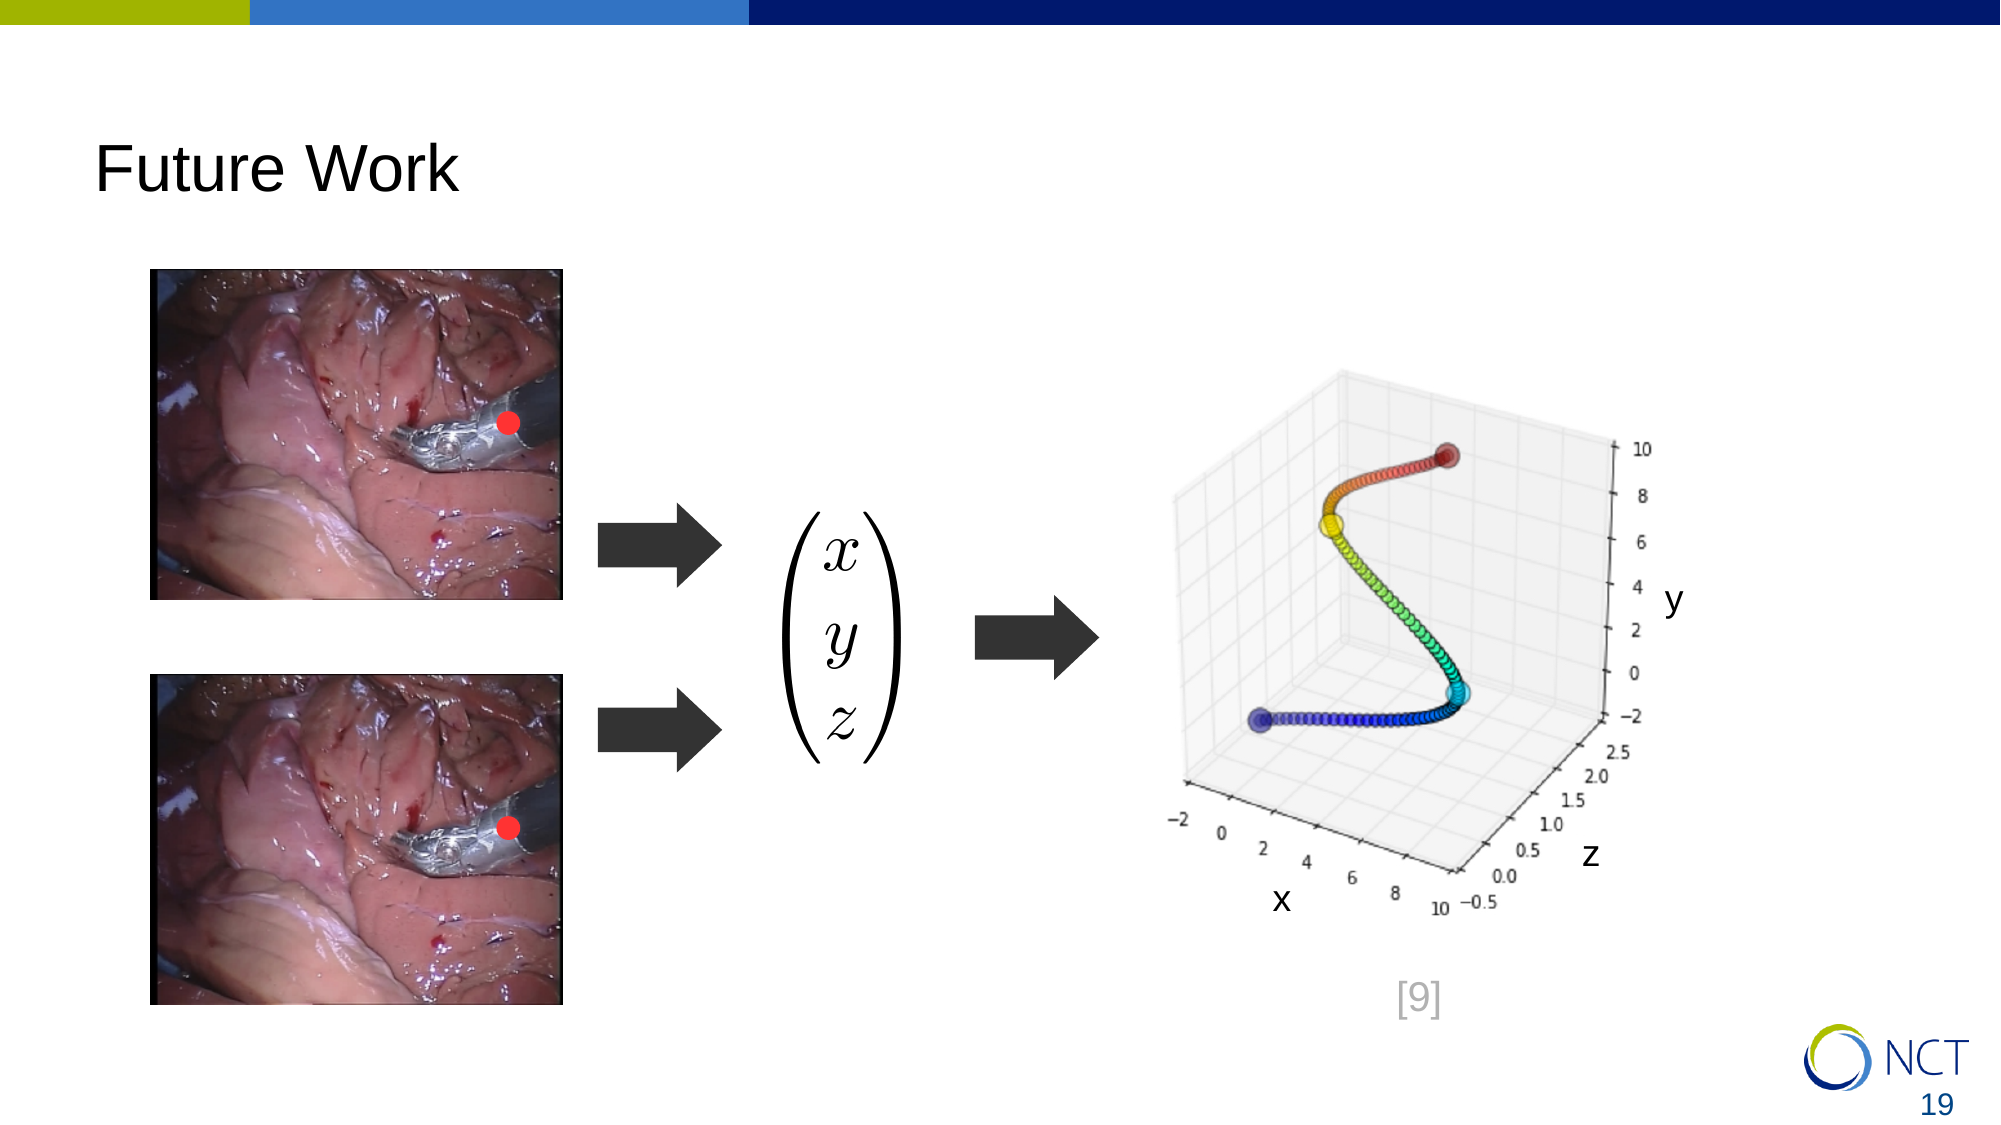

# Future Work
y
z
x
[9]
19